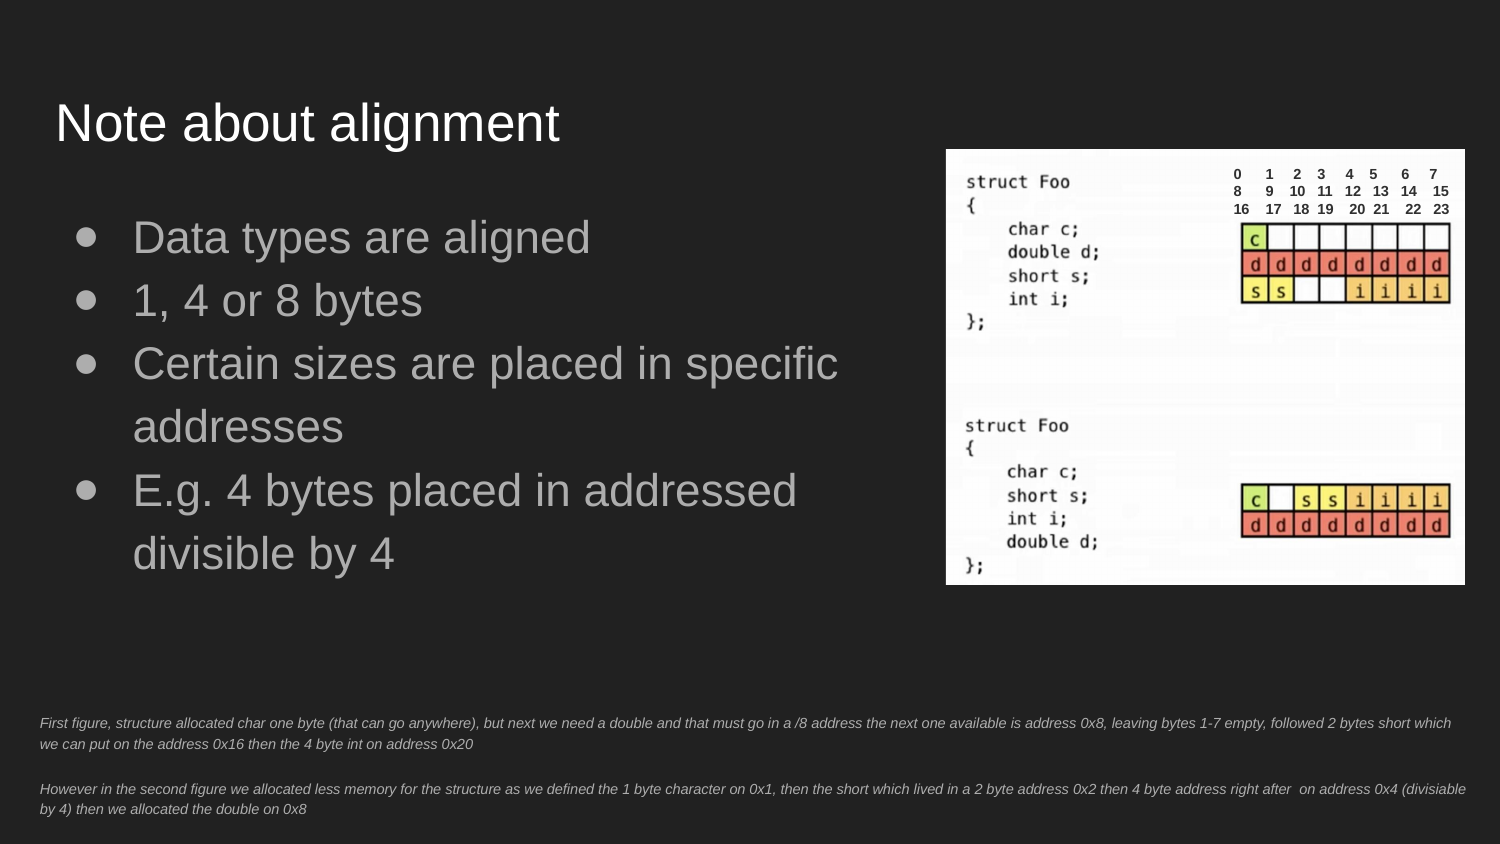

# Note about alignment
0 1 2 3 4 5 6 7
8 9 10 11 12 13 14 15
16 17 18 19 20 21 22 23
Data types are aligned
1, 4 or 8 bytes
Certain sizes are placed in specific addresses
E.g. 4 bytes placed in addressed divisible by 4
First figure, structure allocated char one byte (that can go anywhere), but next we need a double and that must go in a /8 address the next one available is address 0x8, leaving bytes 1-7 empty, followed 2 bytes short which we can put on the address 0x16 then the 4 byte int on address 0x20
However in the second figure we allocated less memory for the structure as we defined the 1 byte character on 0x1, then the short which lived in a 2 byte address 0x2 then 4 byte address right after on address 0x4 (divisiable by 4) then we allocated the double on 0x8